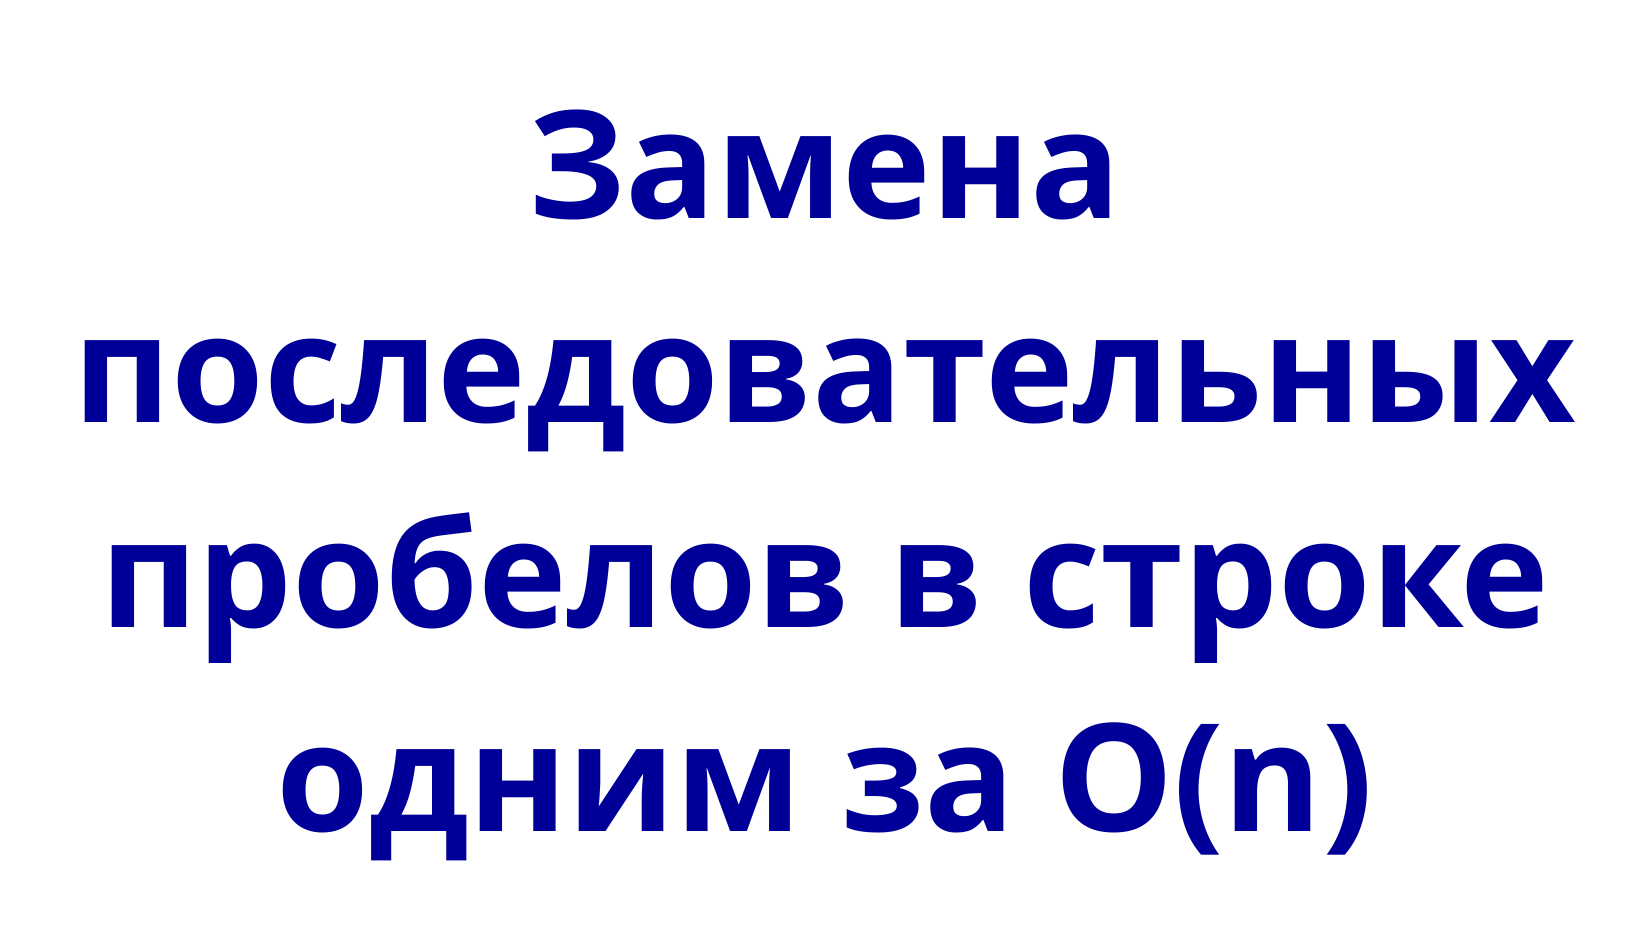

# Замена последовательных пробелов в строке одним за O(n)